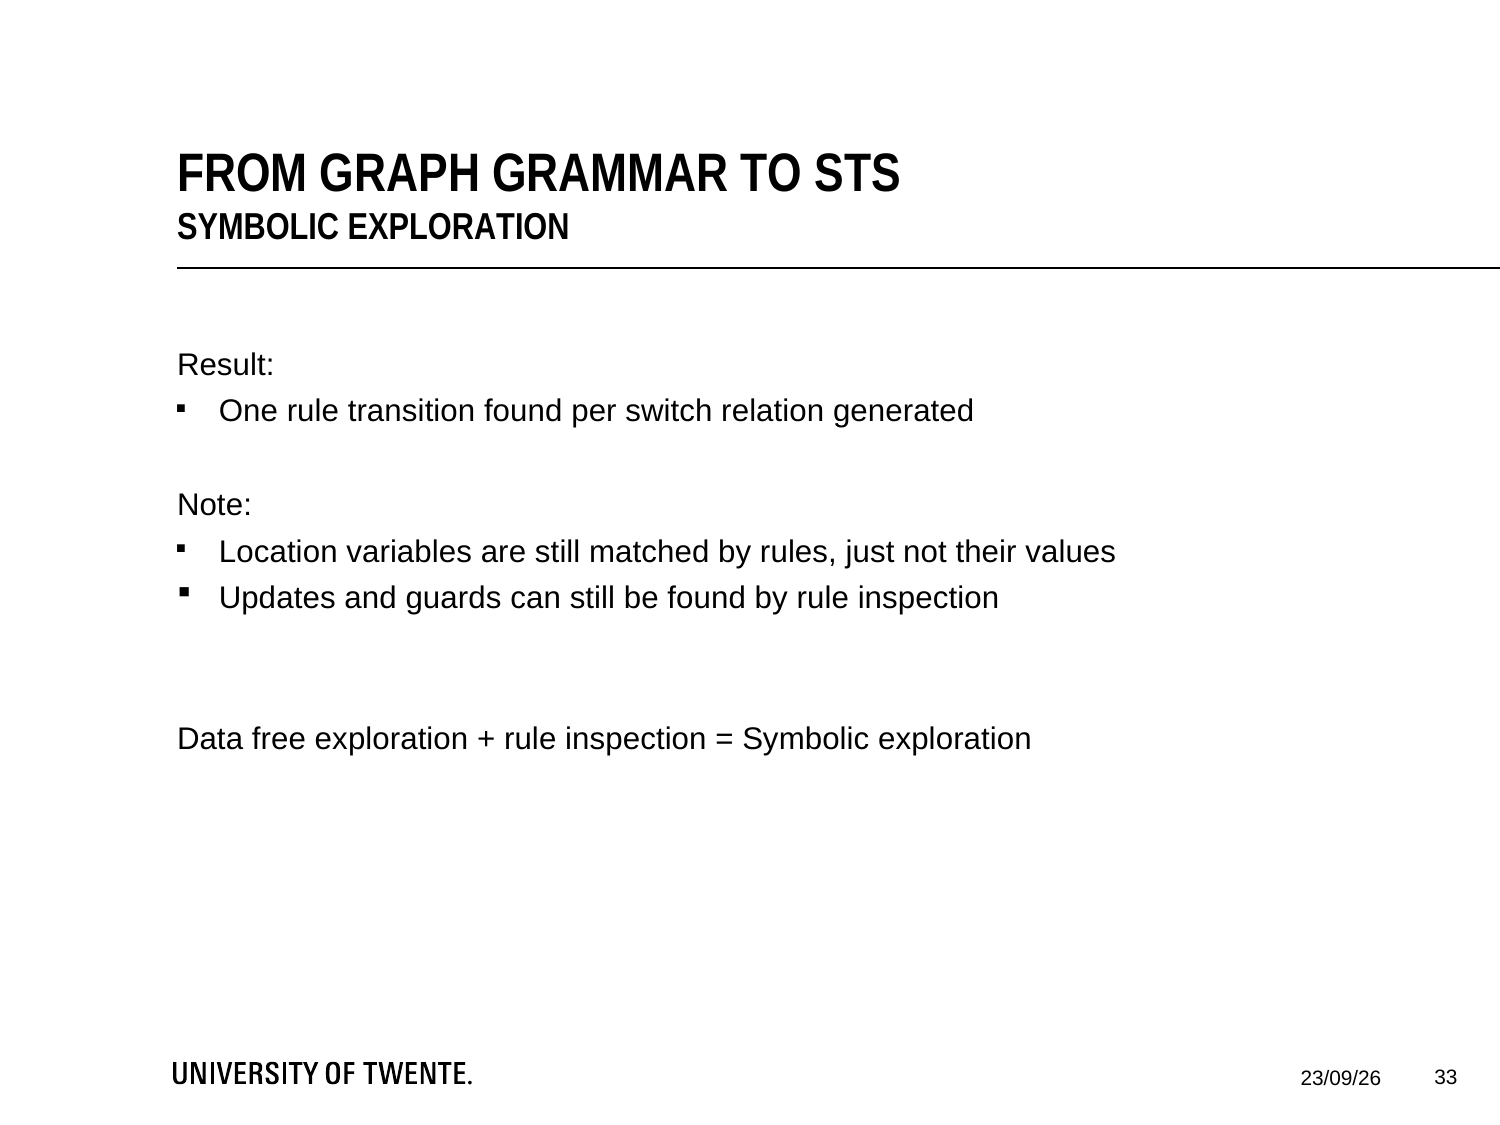

# FROM GRAPH GRAMMAR TO STS SYMBOLIC EXPLORATION
Result:
One rule transition found per switch relation generated
Note:
Location variables are still matched by rules, just not their values
Updates and guards can still be found by rule inspection
Data free exploration + rule inspection = Symbolic exploration